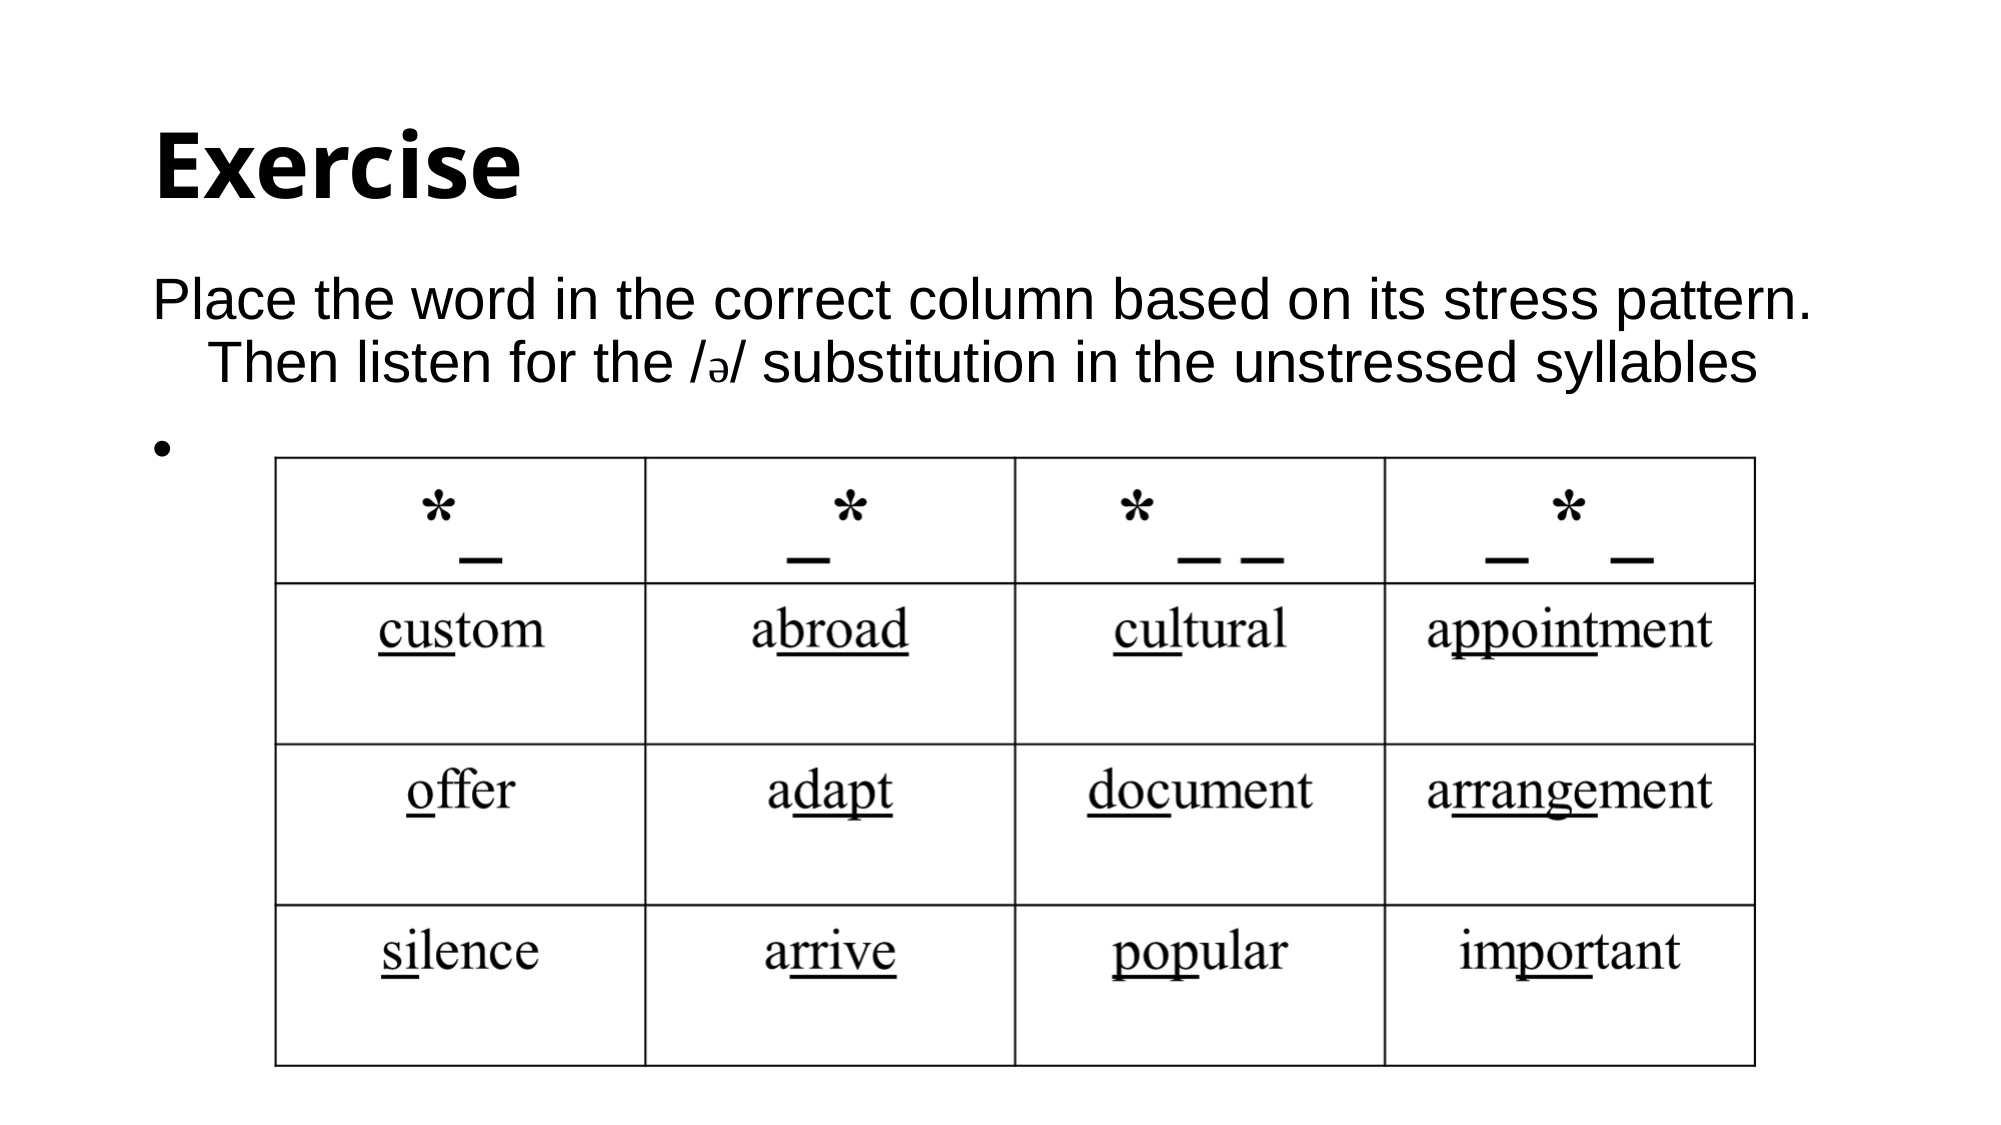

# Exercise
Place the word in the correct column based on its stress pattern. Then listen for the /ə/ substitution in the unstressed syllables